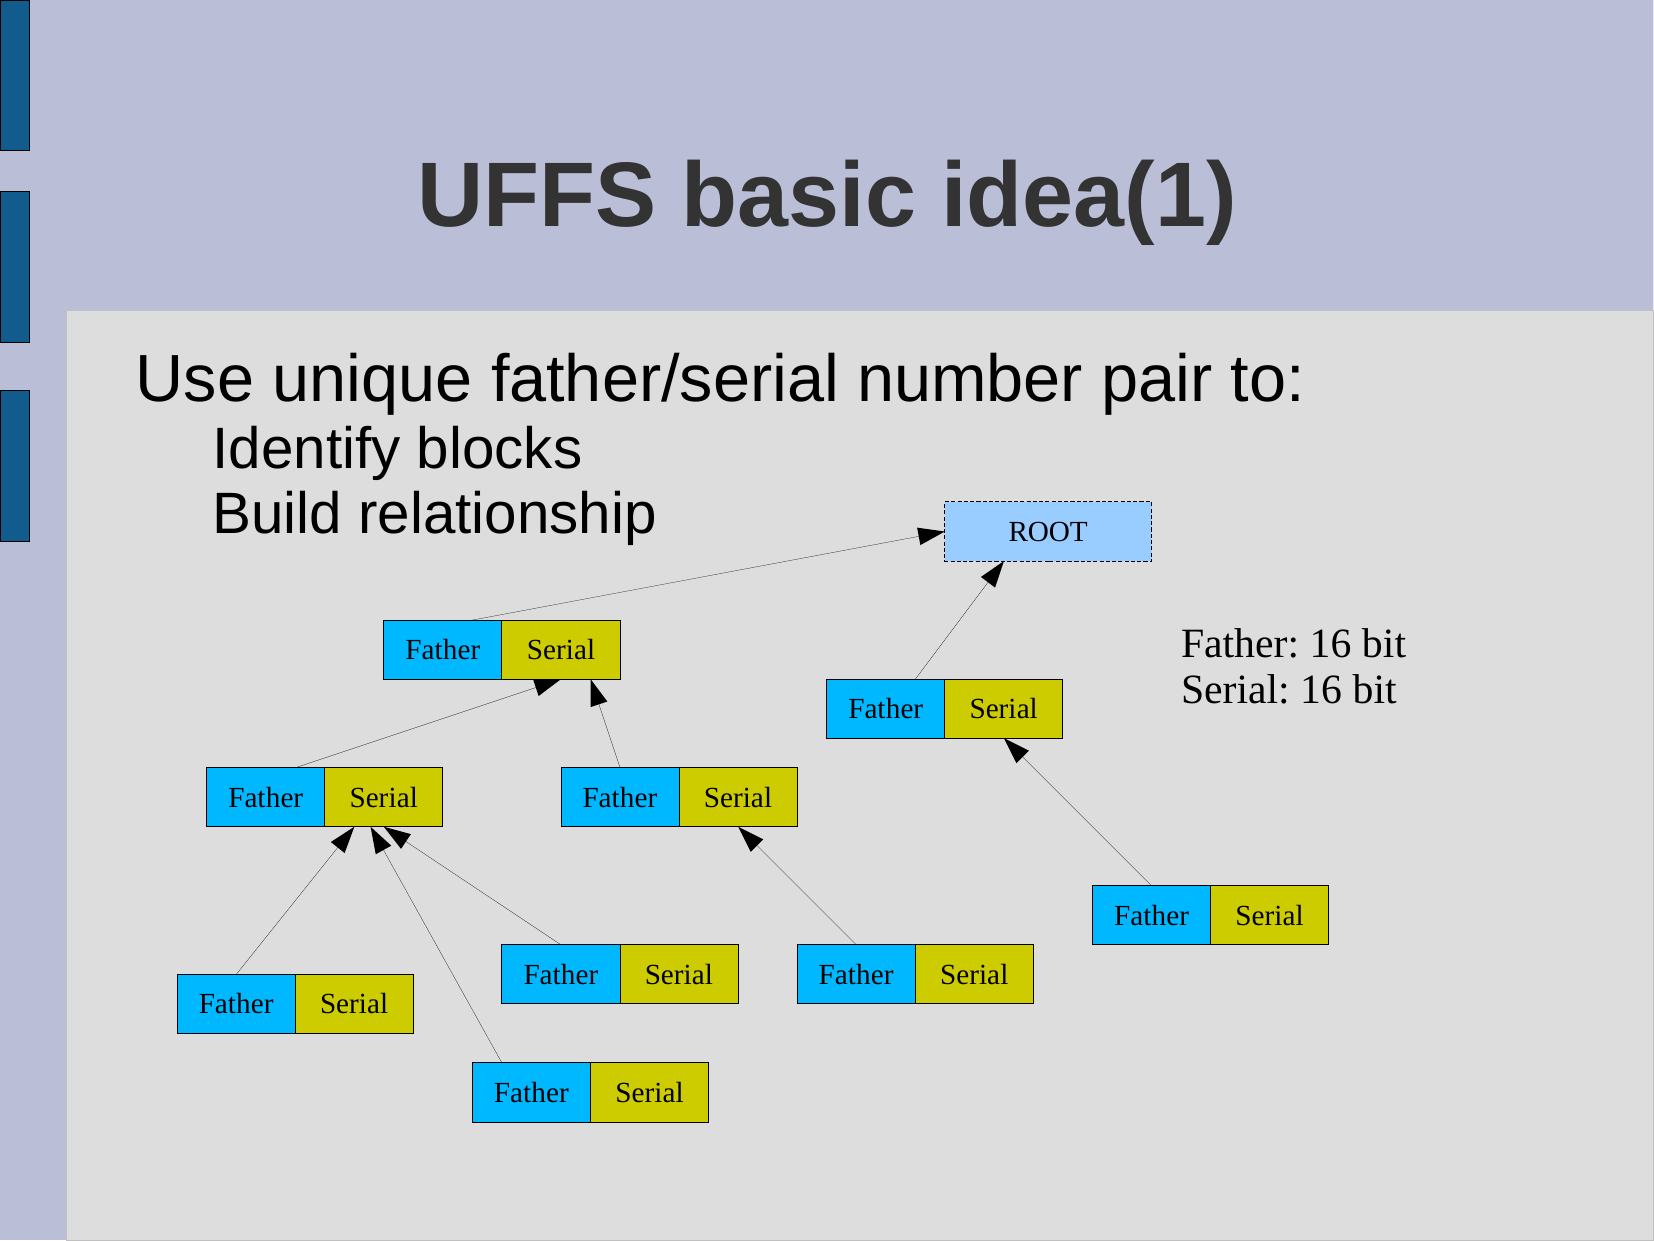

# UFFS basic idea(1)
Use unique father/serial number pair to:
Identify blocks
Build relationship
ROOT
Father
Serial
Father: 16 bit
Serial: 16 bit
Father
Serial
Father
Serial
Father
Serial
Father
Serial
Father
Serial
Father
Serial
Father
Serial
Father
Serial